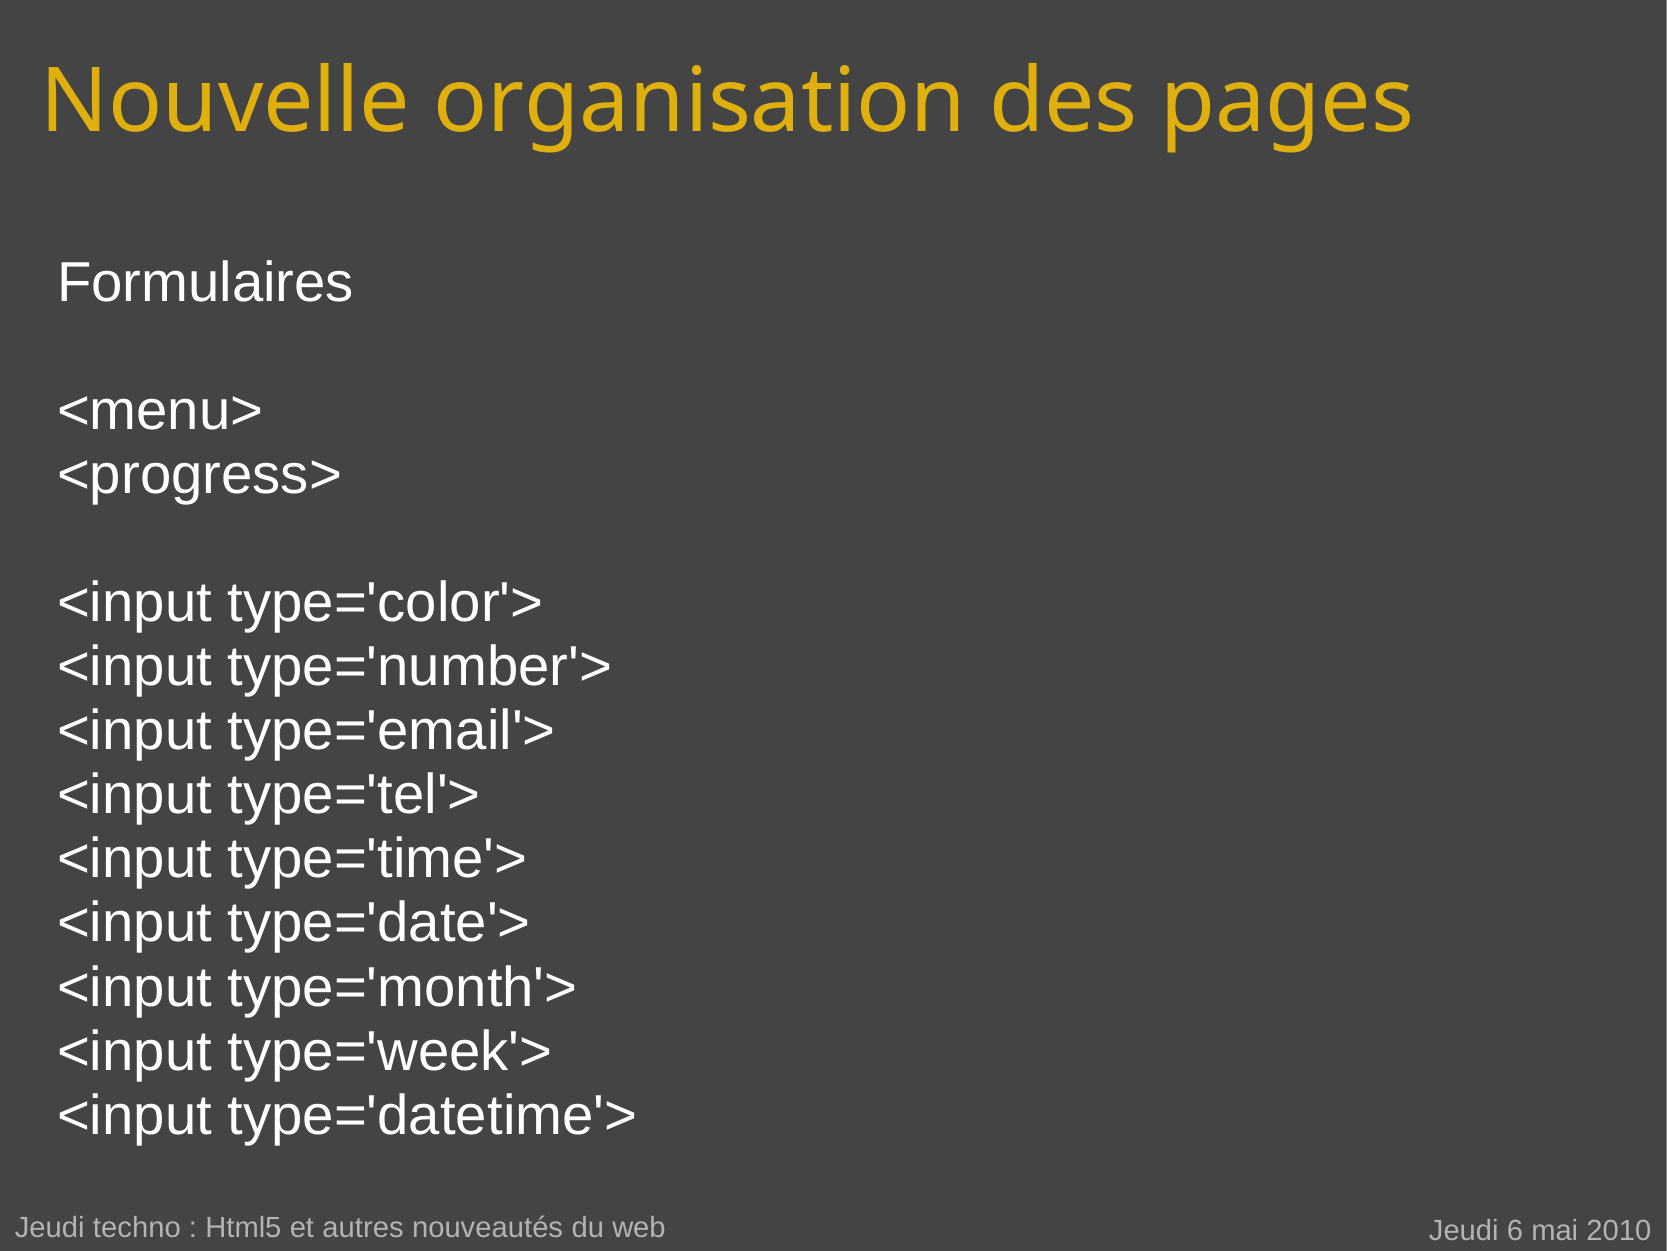

# Nouvelle organisation des pages
Formulaires
<menu>
<progress>
<input type='color'>
<input type='number'>
<input type='email'>
<input type='tel'>
<input type='time'>
<input type='date'>
<input type='month'>
<input type='week'>
<input type='datetime'>
Jeudi techno : Html5 et autres nouveautés du web
Jeudi 6 mai 2010